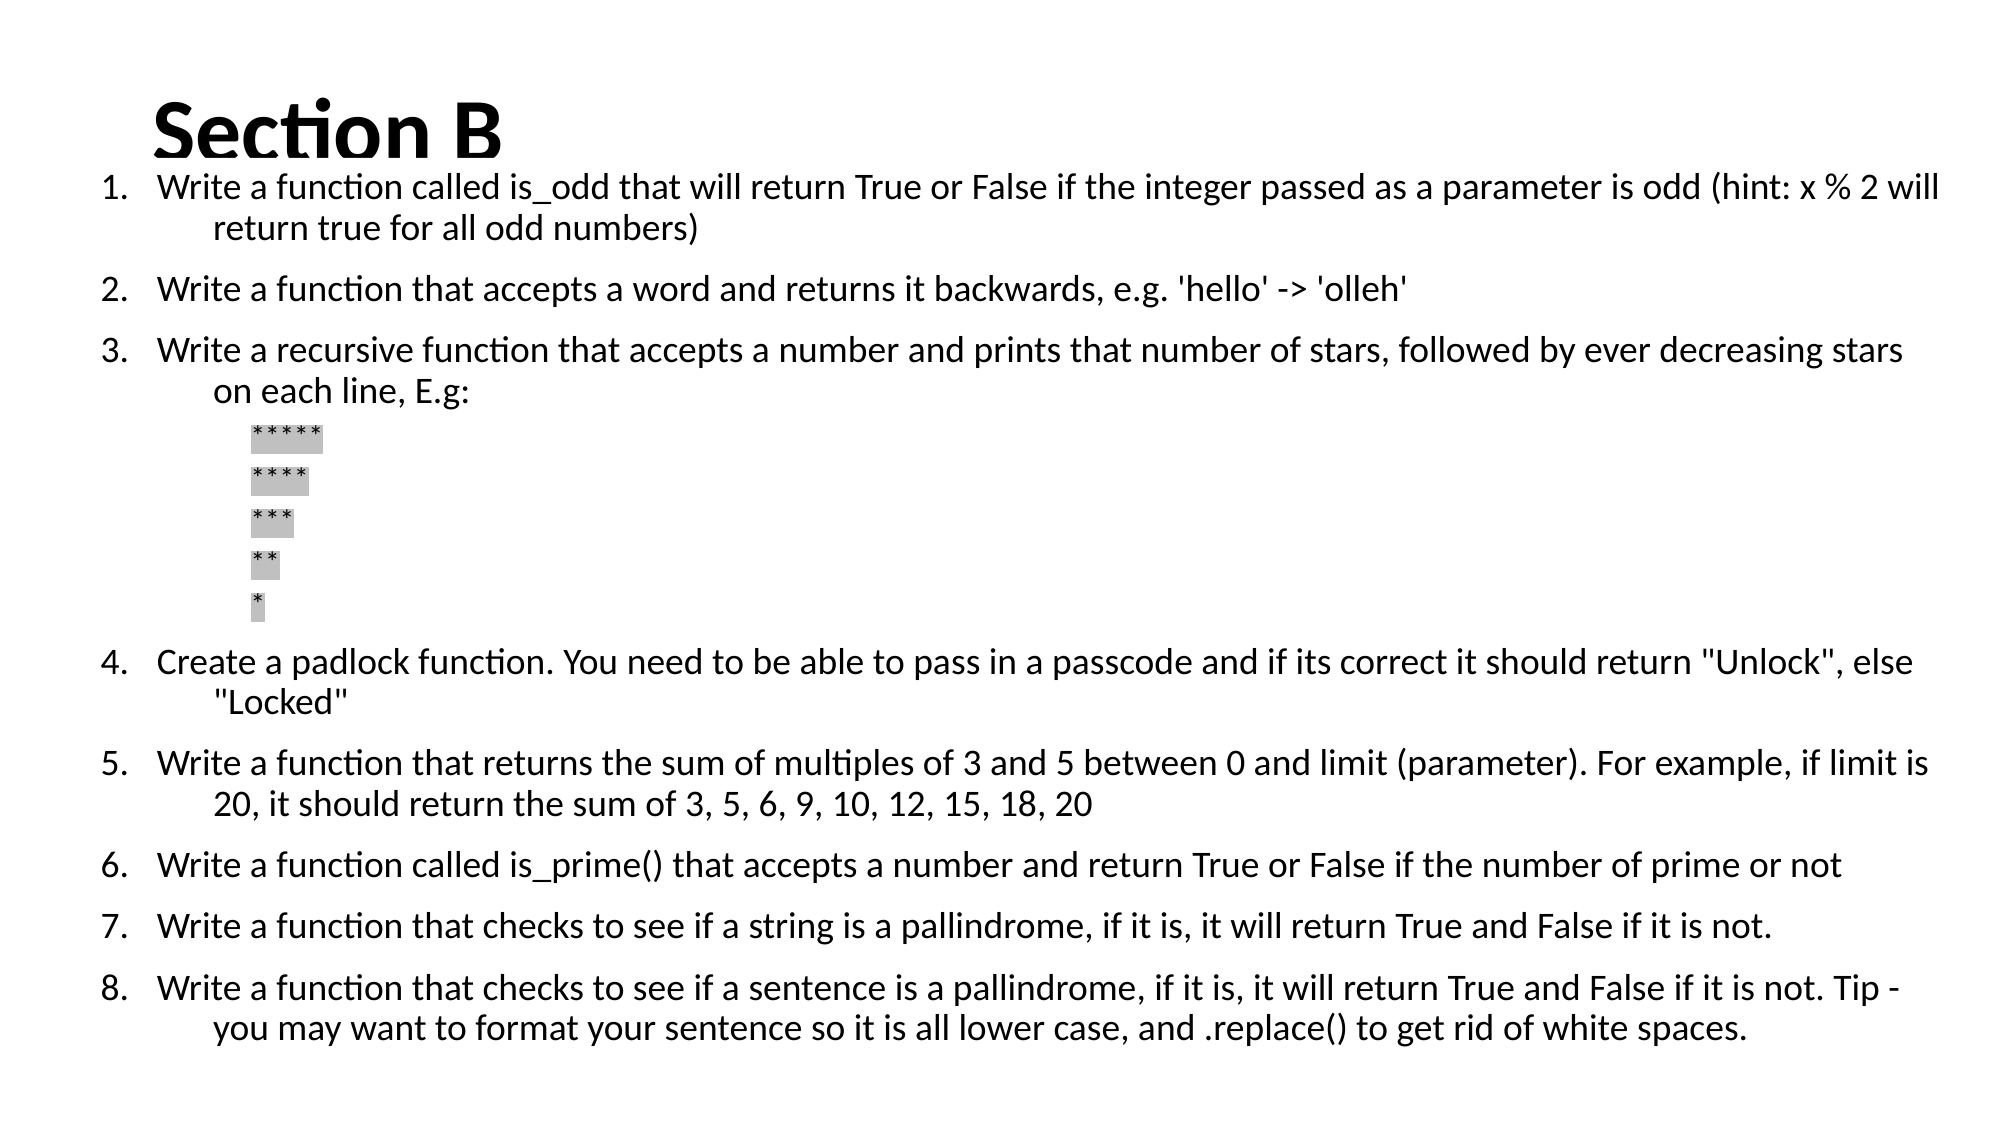

# Section B
Write a function called is_odd that will return True or False if the integer passed as a parameter is odd (hint: x % 2 will return true for all odd numbers)
Write a function that accepts a word and returns it backwards, e.g. 'hello' -> 'olleh'
Write a recursive function that accepts a number and prints that number of stars, followed by ever decreasing stars on each line, E.g:
*****
****
***
**
*
Create a padlock function. You need to be able to pass in a passcode and if its correct it should return "Unlock", else "Locked"
Write a function that returns the sum of multiples of 3 and 5 between 0 and limit (parameter). For example, if limit is 20, it should return the sum of 3, 5, 6, 9, 10, 12, 15, 18, 20
Write a function called is_prime() that accepts a number and return True or False if the number of prime or not
Write a function that checks to see if a string is a pallindrome, if it is, it will return True and False if it is not.
Write a function that checks to see if a sentence is a pallindrome, if it is, it will return True and False if it is not. Tip - you may want to format your sentence so it is all lower case, and .replace() to get rid of white spaces.